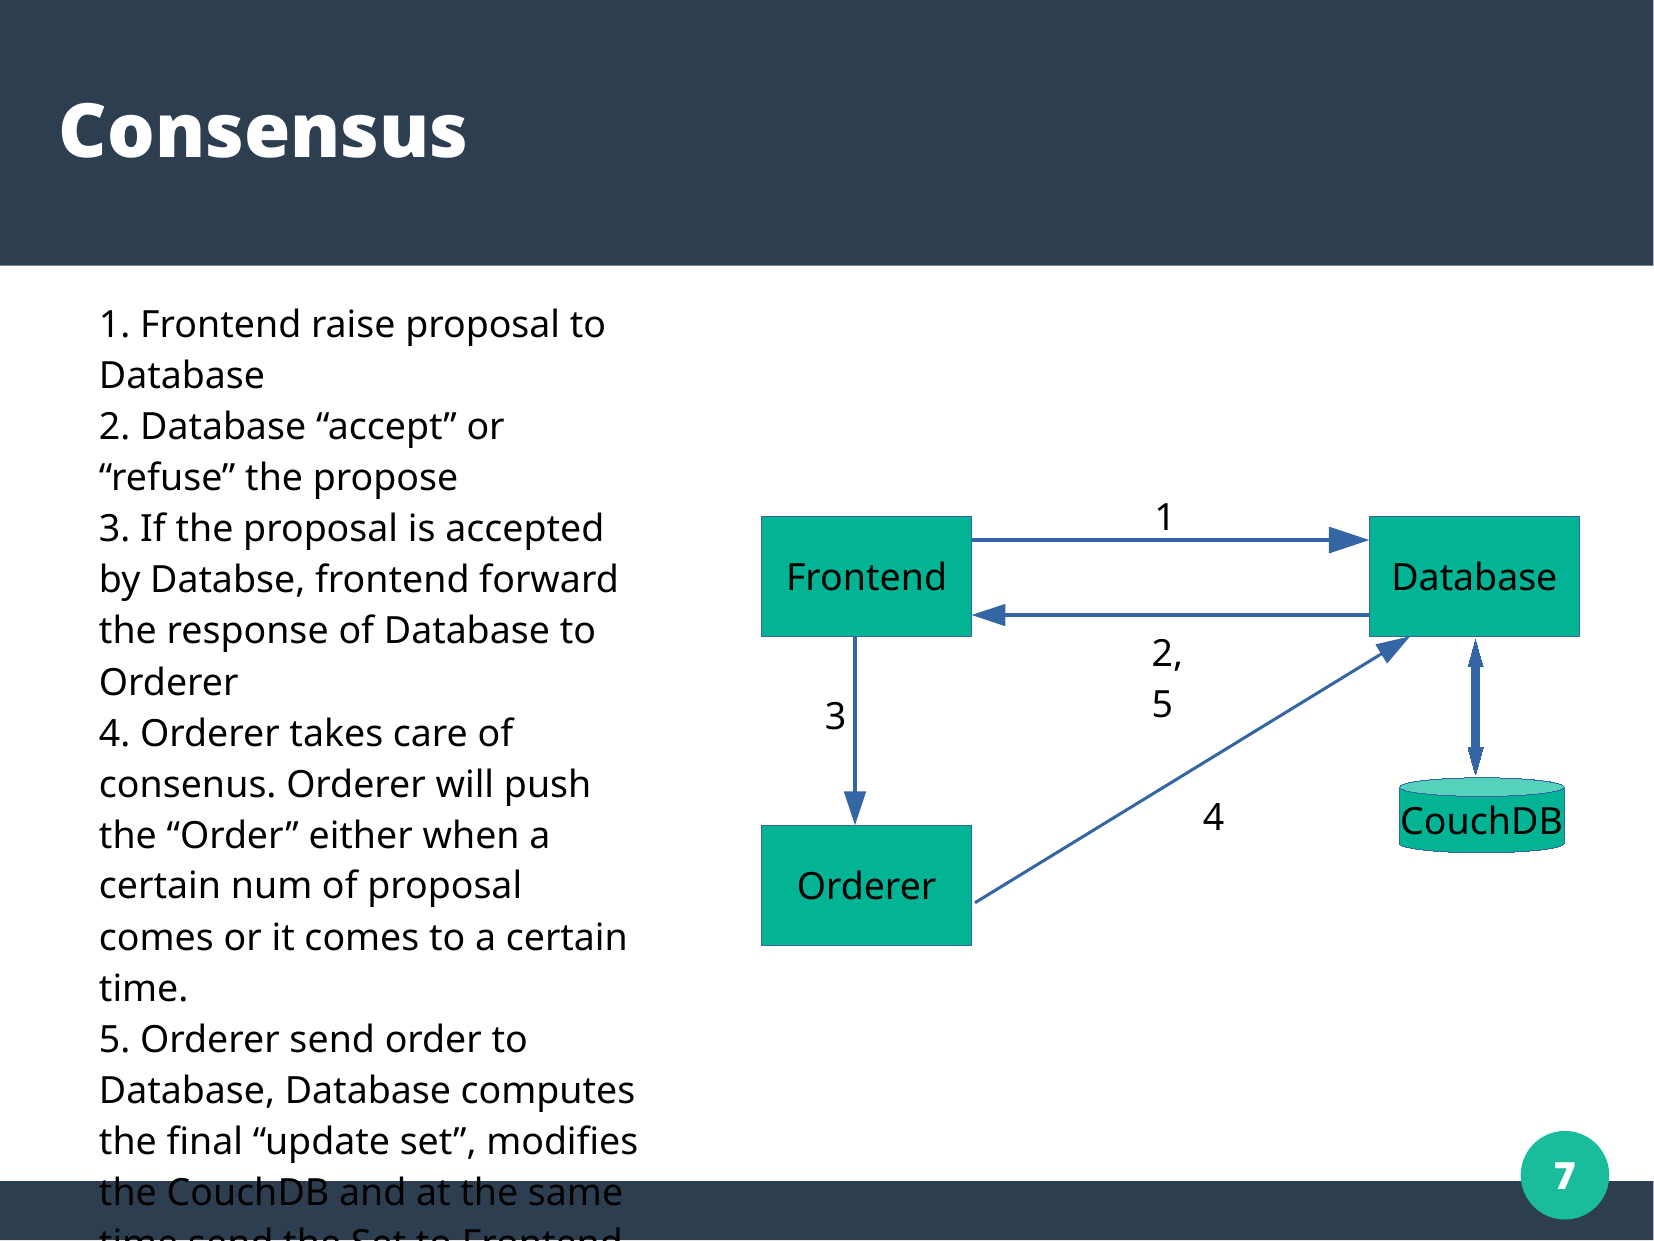

# Consensus
1. Frontend raise proposal to Database
2. Database “accept” or “refuse” the propose
3. If the proposal is accepted by Databse, frontend forward the response of Database to Orderer
4. Orderer takes care of consenus. Orderer will push the “Order” either when a certain num of proposal comes or it comes to a certain time.
5. Orderer send order to Database, Database computes the final “update set”, modifies the CouchDB and at the same time send the Set to Frontend
1
Frontend
Database
2,5
3
CouchDB
4
Orderer
7